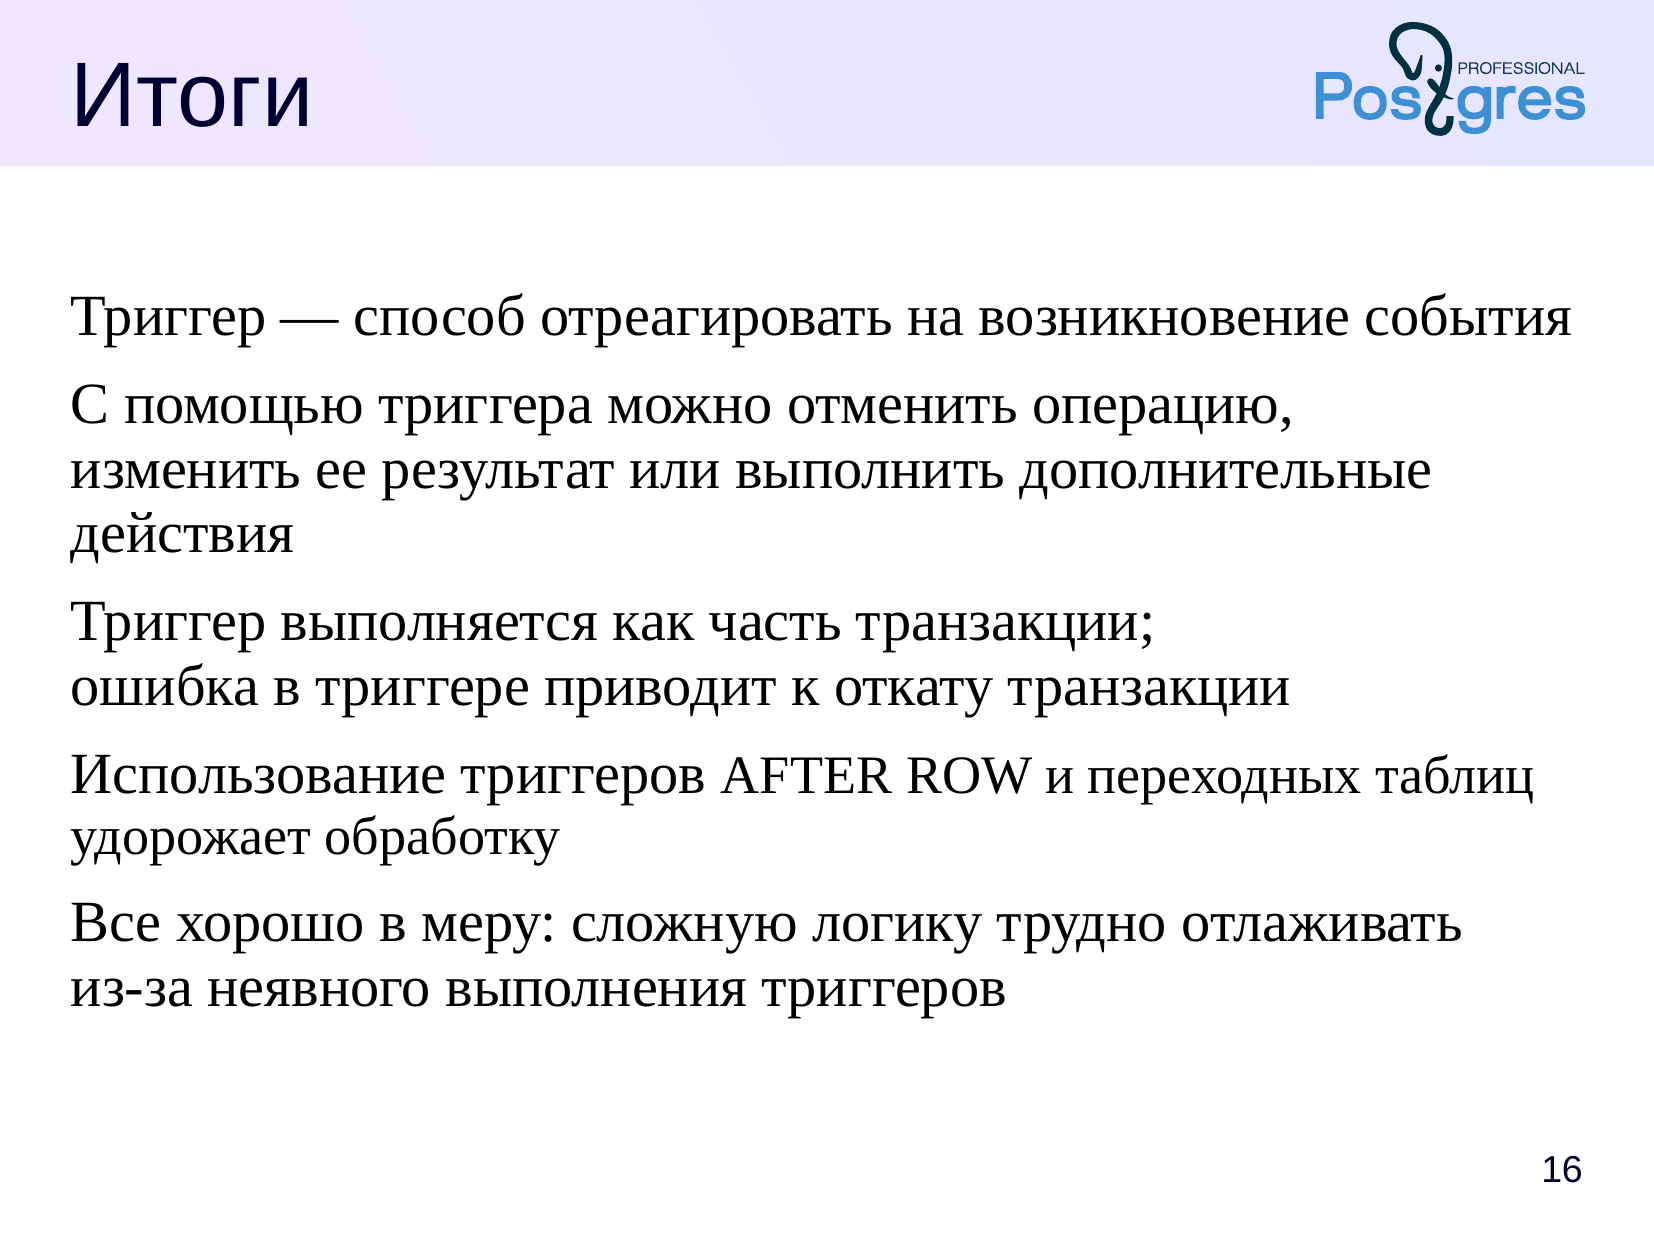

# Итоги
Триггер — способ отреагировать на возникновение события
С помощью триггера можно отменить операцию,
изменить ее результат или выполнить дополнительные действия
Триггер выполняется как часть транзакции;
ошибка в триггере приводит к откату транзакции
Использование триггеров AFTER ROW и переходных таблиц удорожает обработку
Все хорошо в меру: сложную логику трудно отлаживать
из-за неявного выполнения триггеров